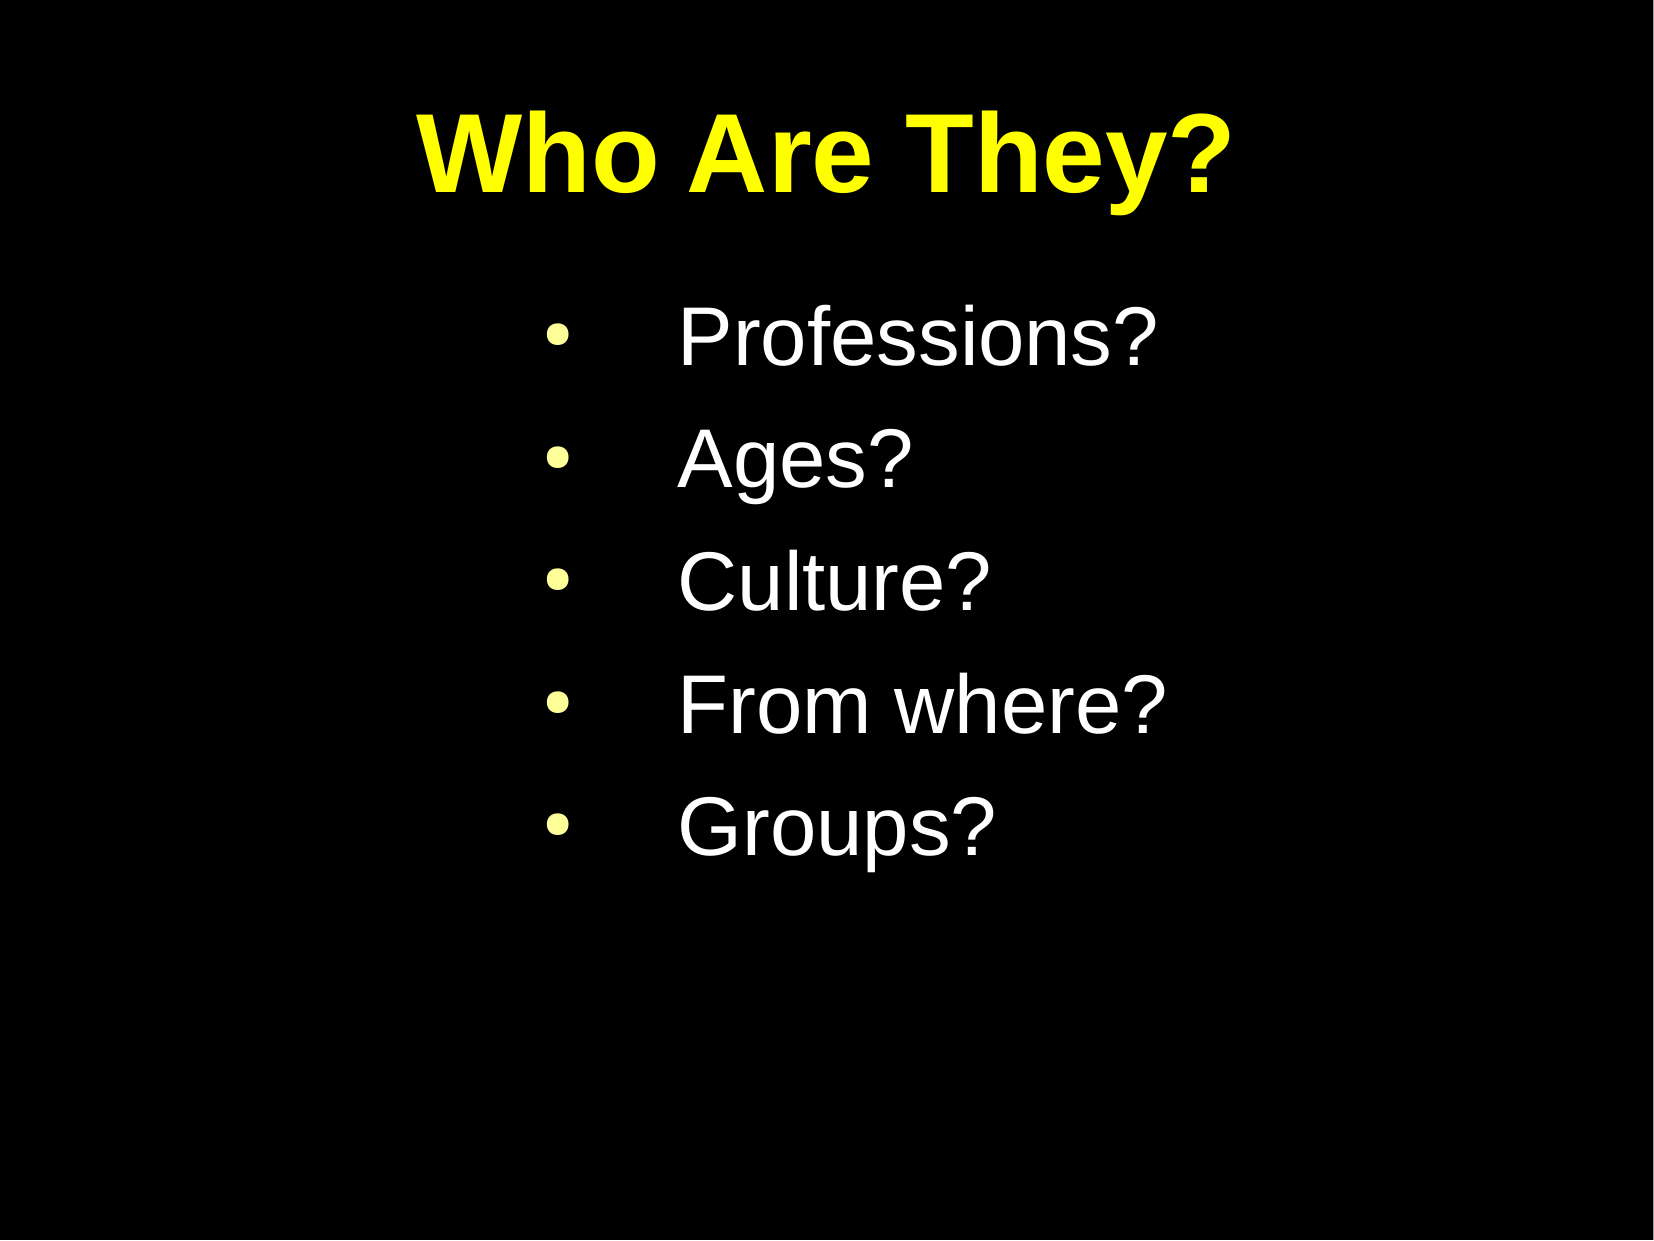

# Who Are They?
Professions?
Ages?
Culture?
From where?
Groups?